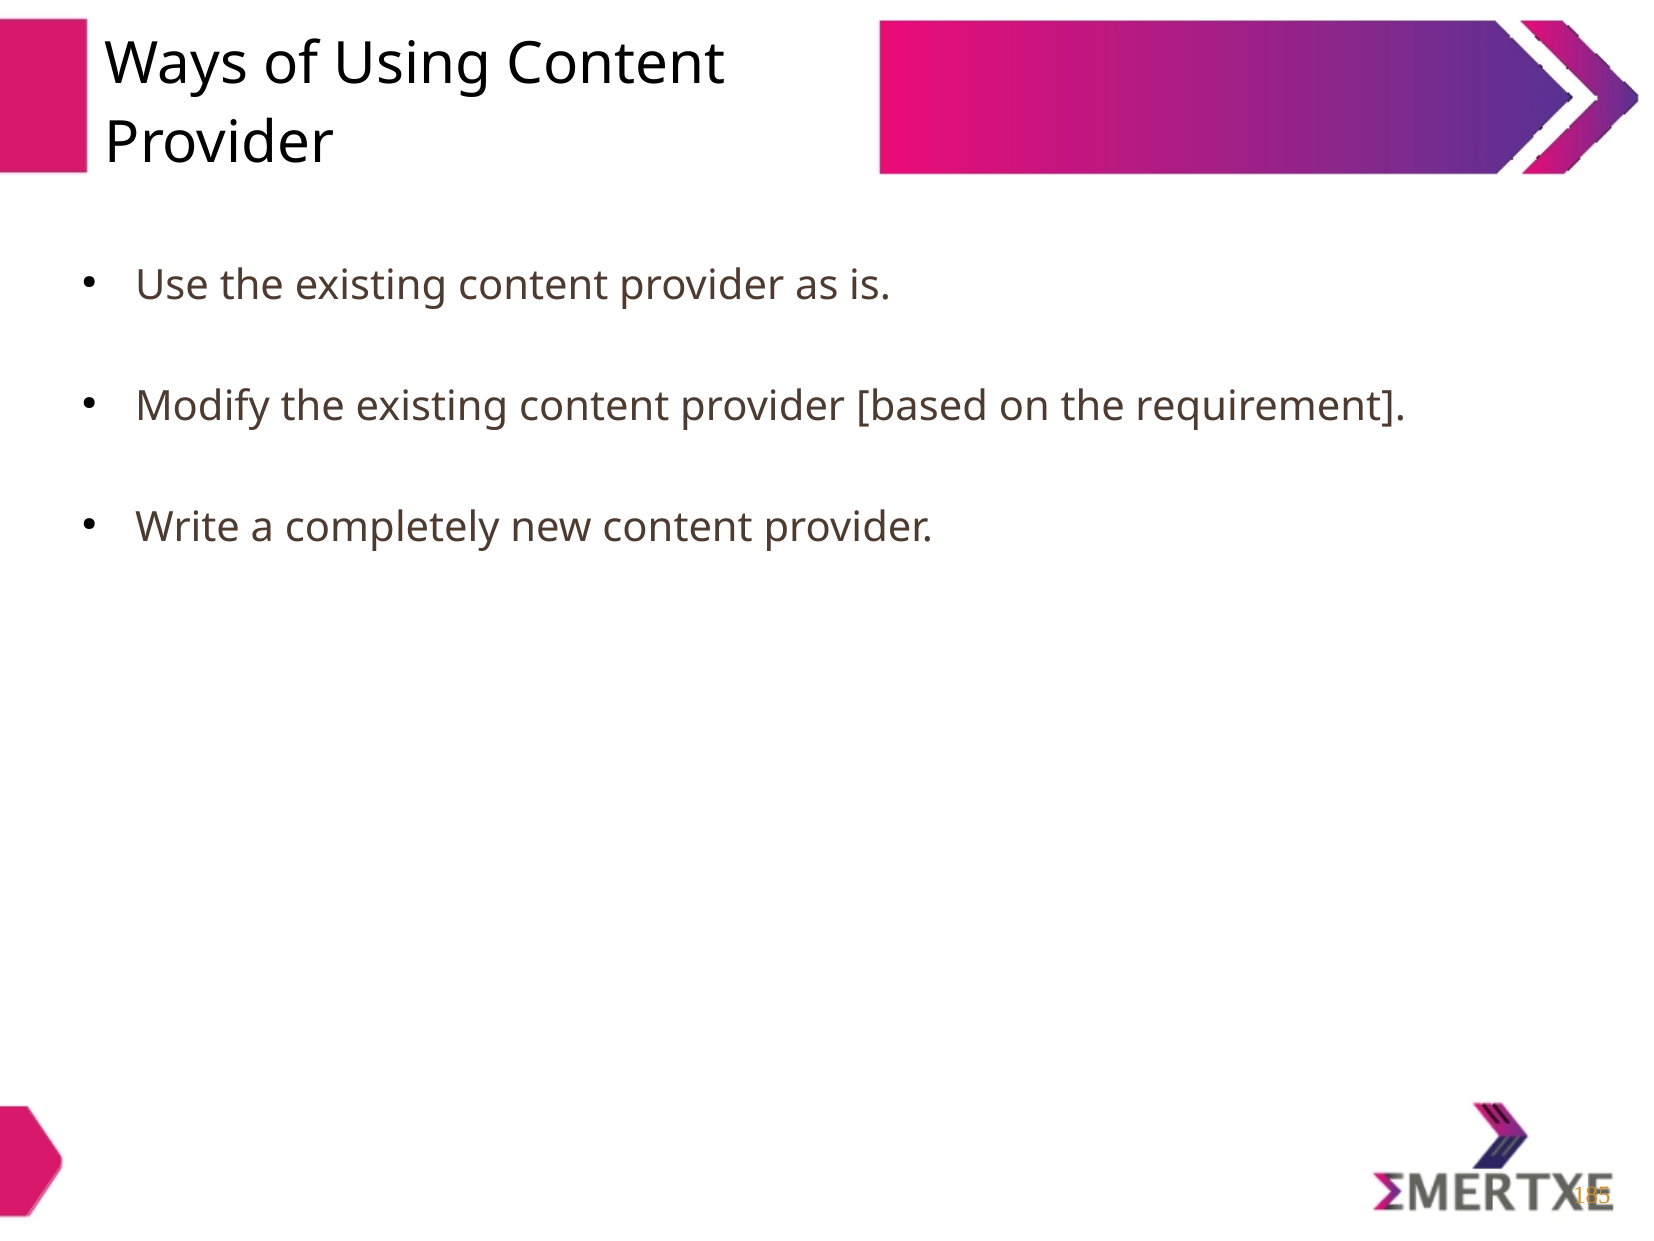

Ways of Using Content Provider
# Use the existing content provider as is.
Modify the existing content provider [based on the requirement].
Write a completely new content provider.